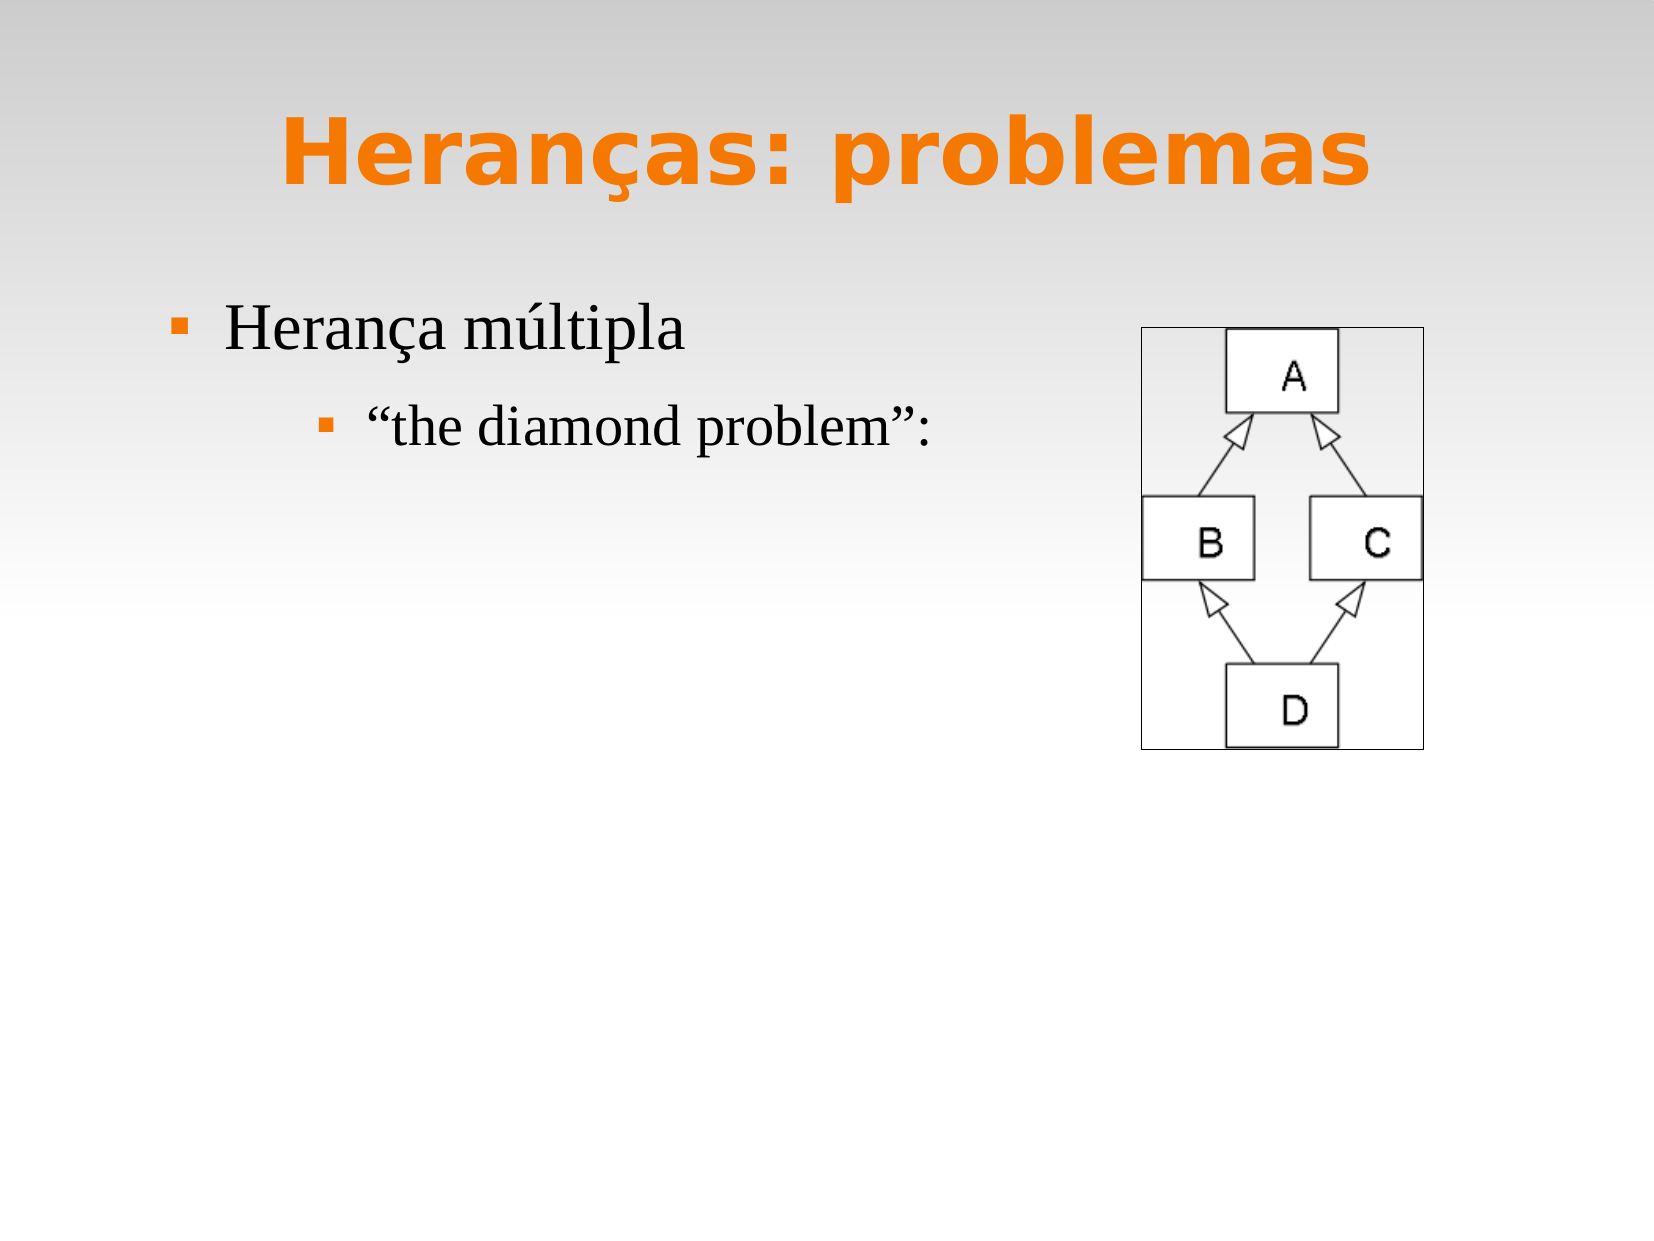

# Heranças: problemas
Herança múltipla
“the diamond problem”: